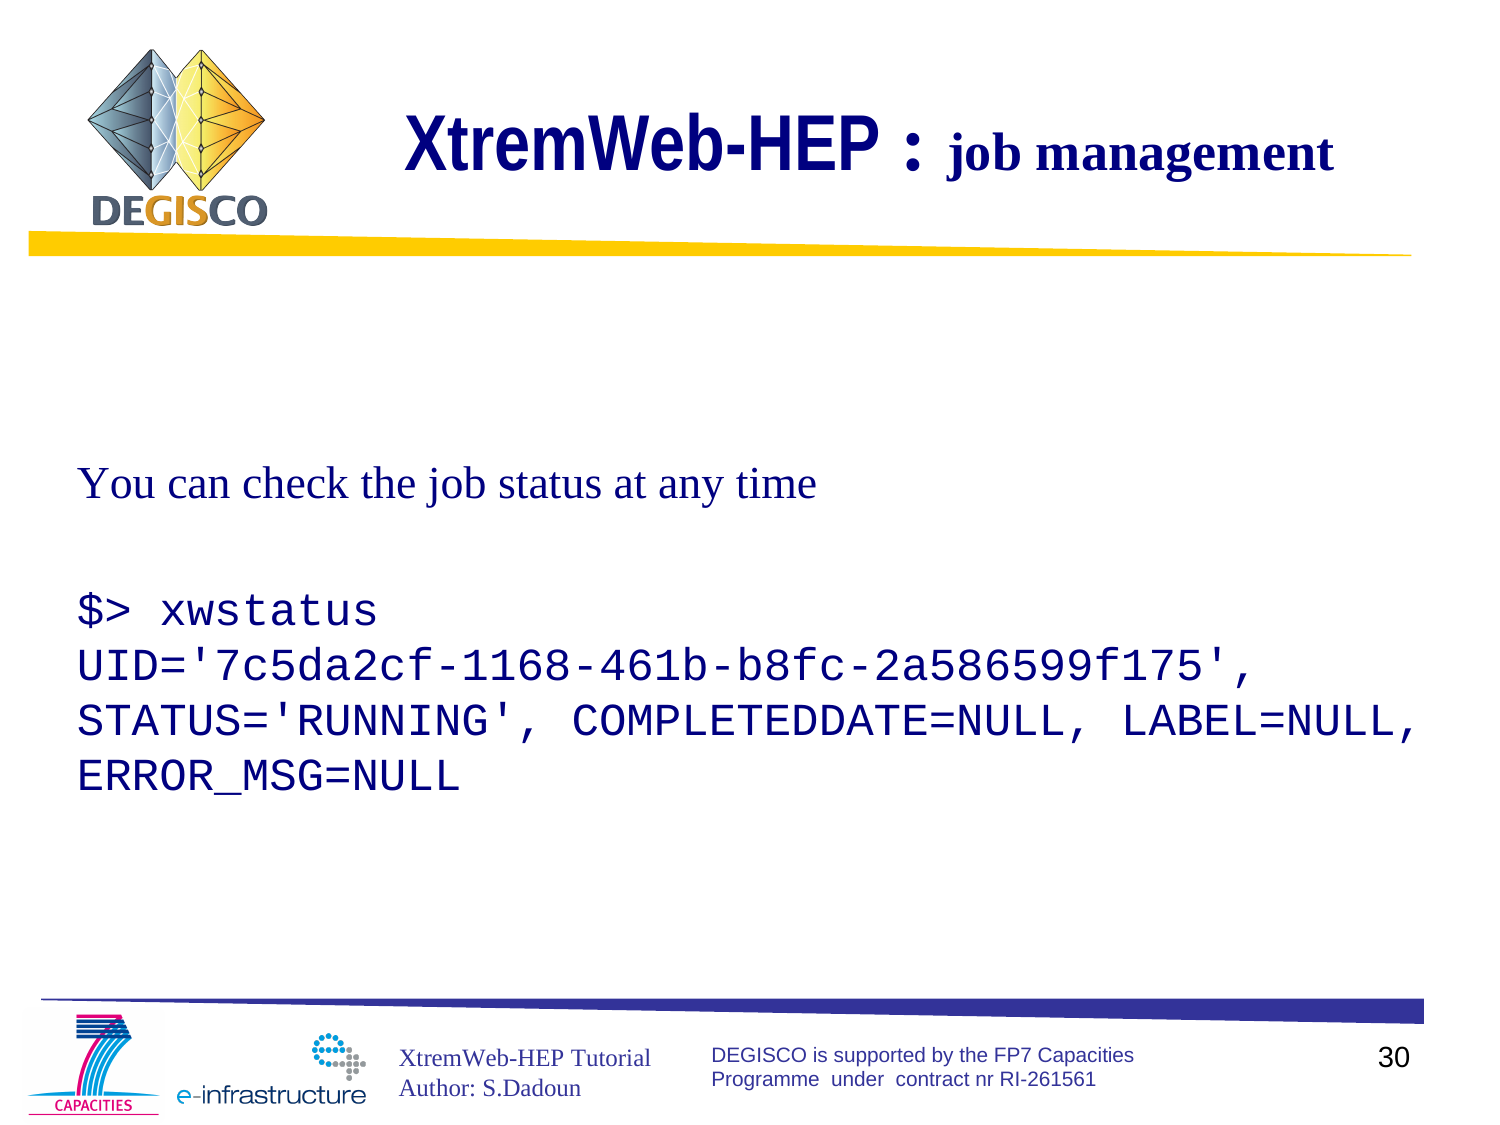

XtremWeb-HEP : job management
# You can check the job status at any time
$> xwstatus
UID='7c5da2cf-1168-461b-b8fc-2a586599f175', STATUS='RUNNING', COMPLETEDDATE=NULL, LABEL=NULL, ERROR_MSG=NULL